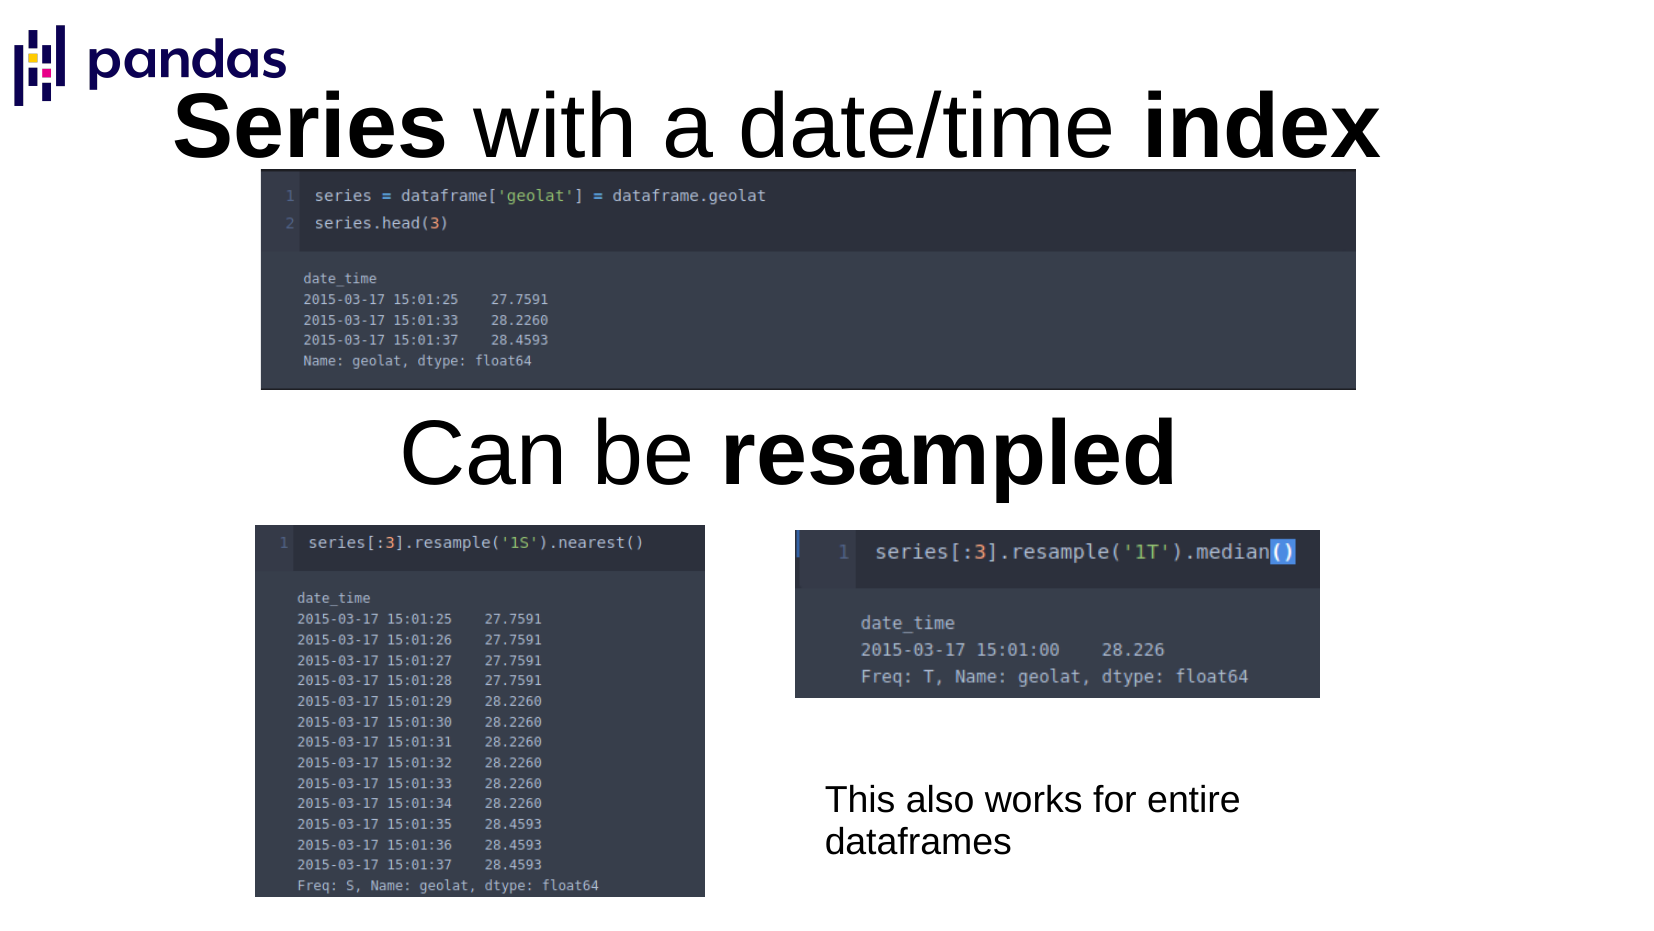

# Series with a date/time index
Can be resampled
This also works for entire
dataframes